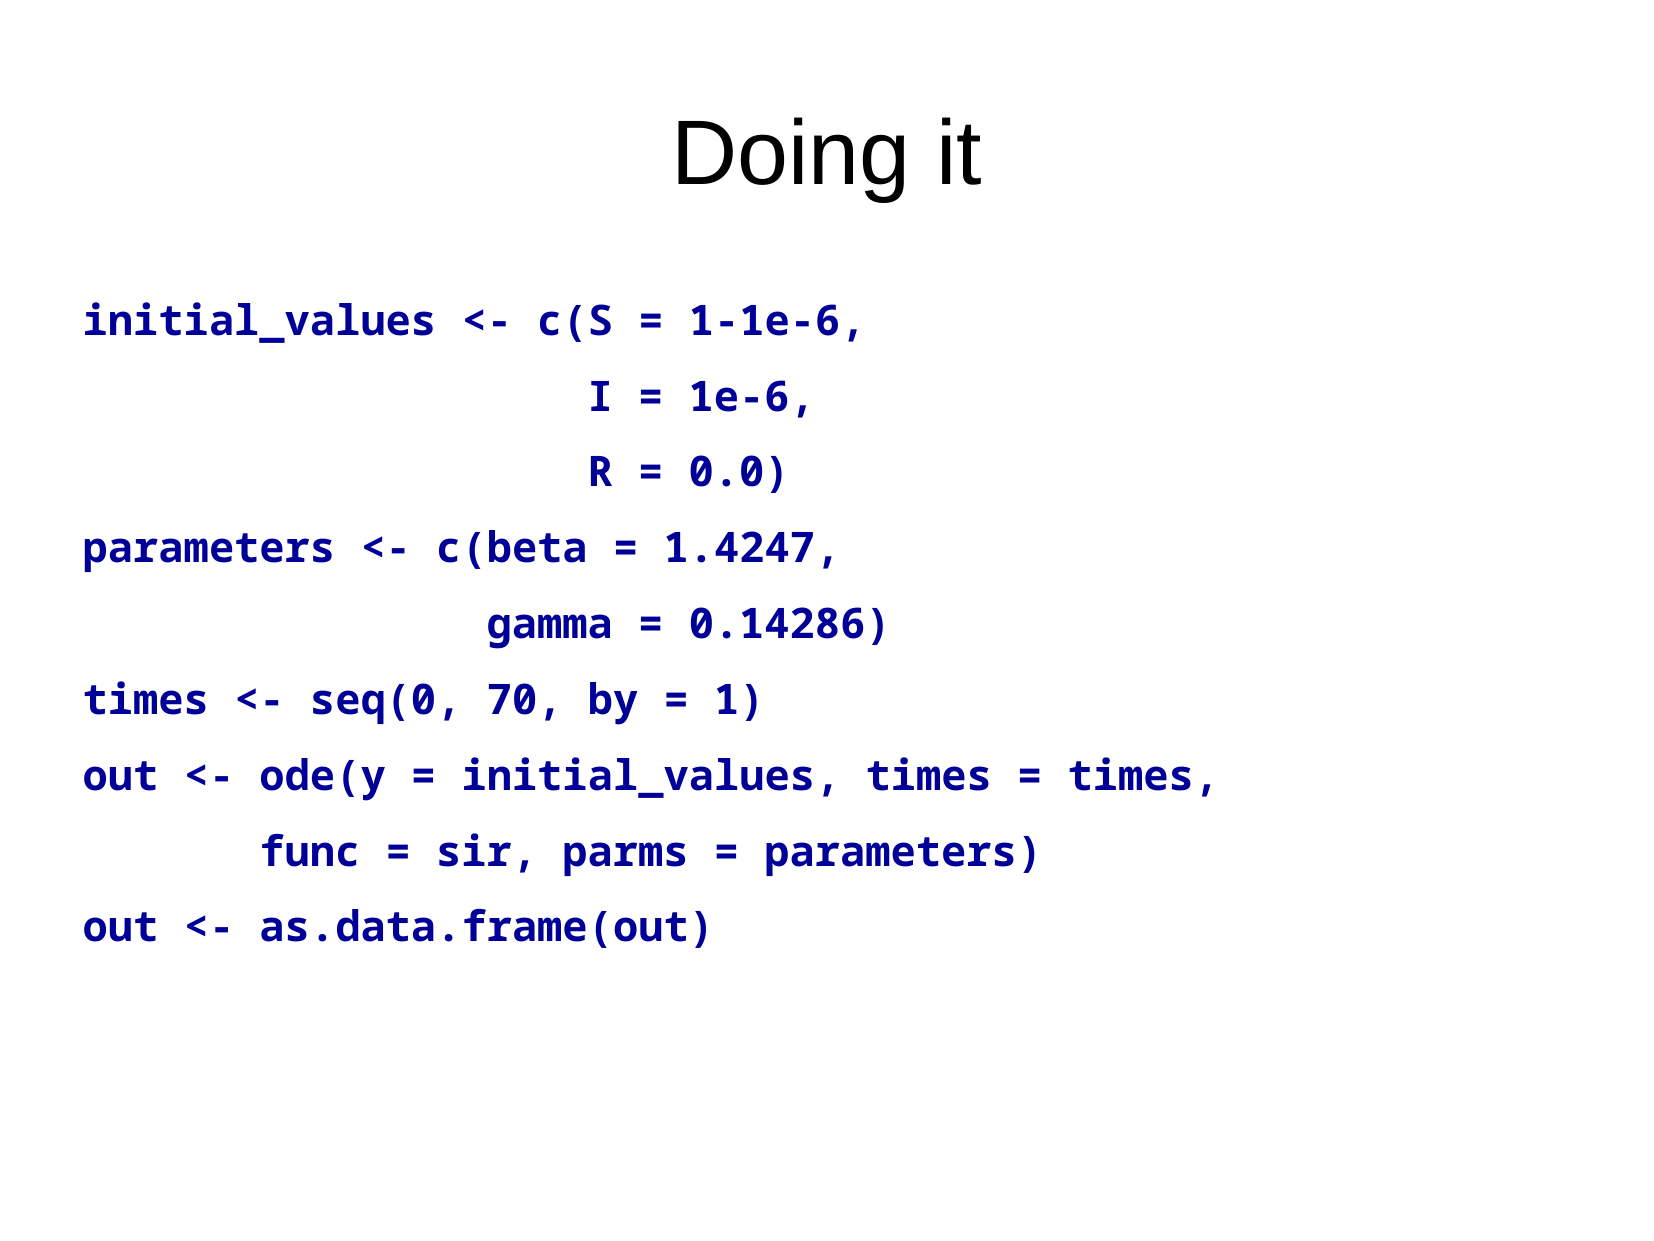

# Doing it
initial_values <- c(S = 1-1e-6,
 I = 1e-6,
 R = 0.0)
parameters <- c(beta = 1.4247,
 gamma = 0.14286)
times <- seq(0, 70, by = 1)
out <- ode(y = initial_values, times = times,
 func = sir, parms = parameters)
out <- as.data.frame(out)